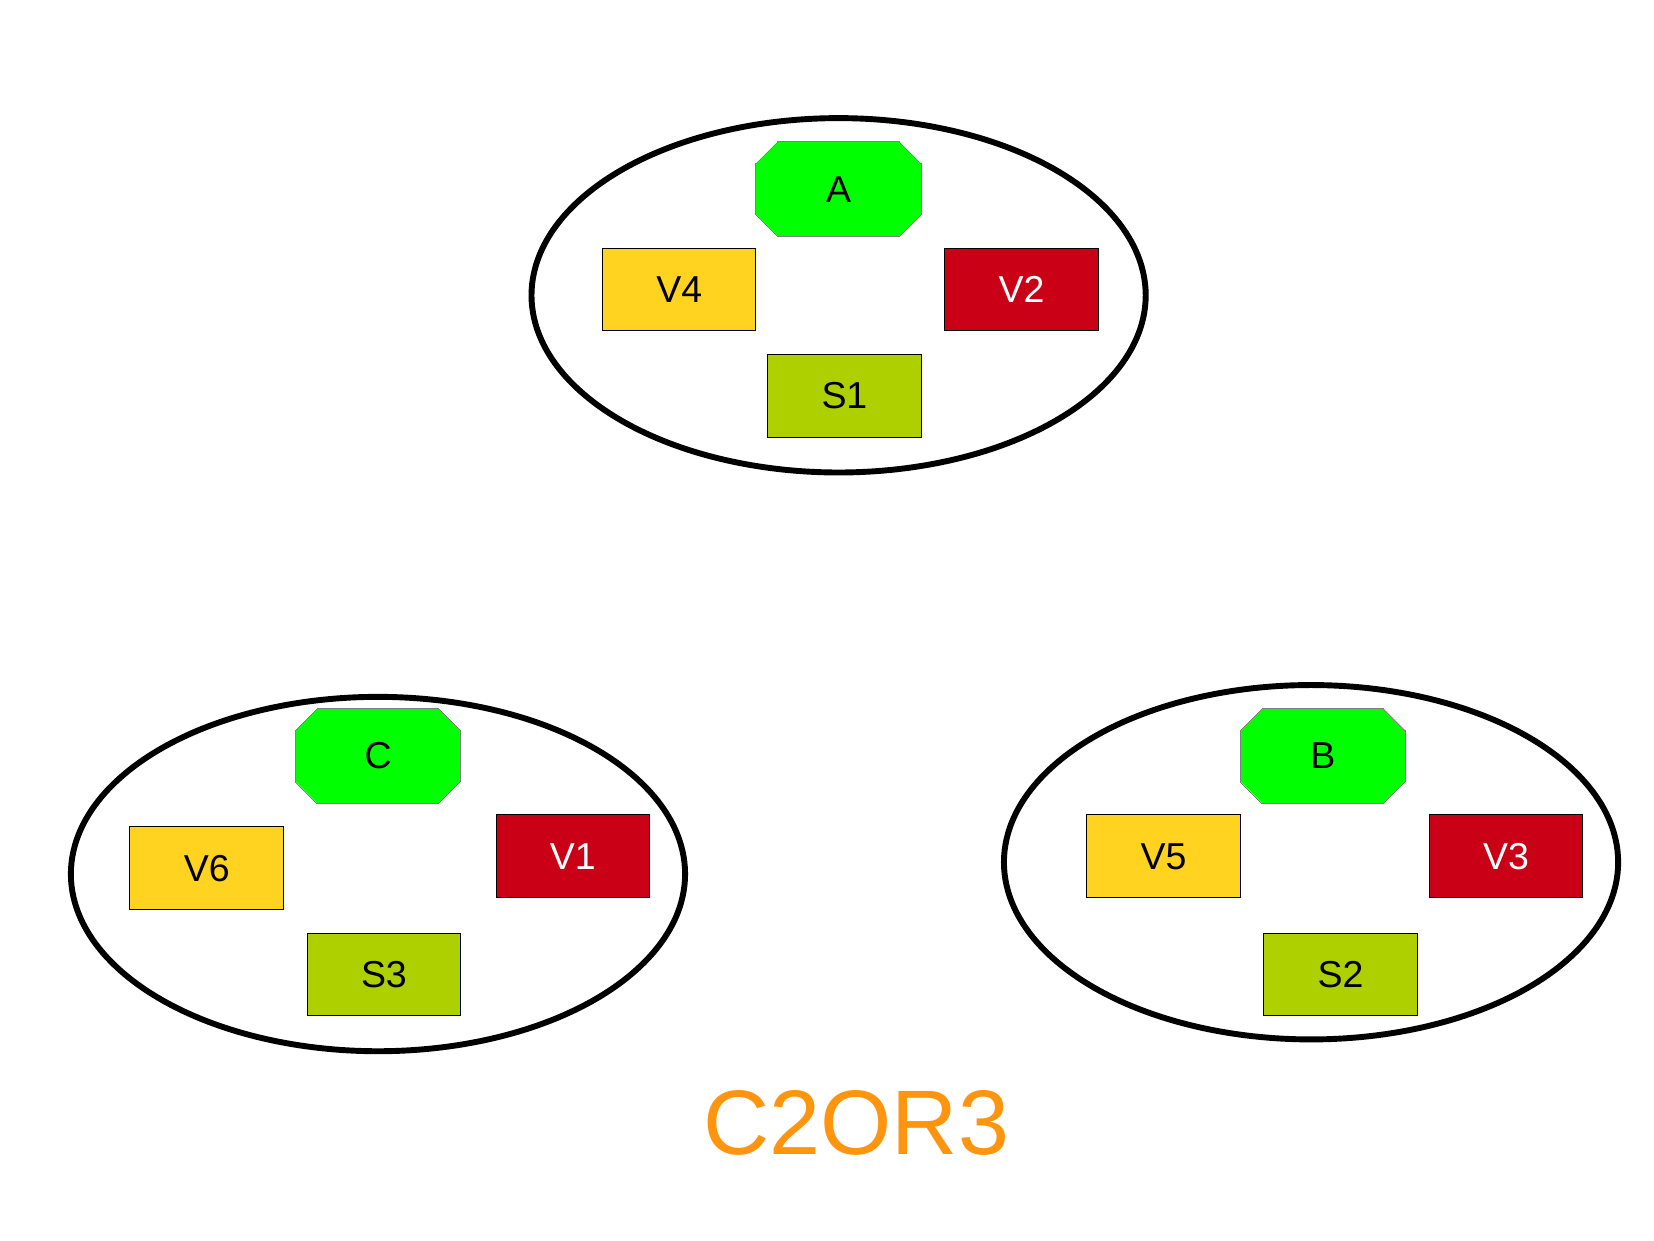

A
V4
V2
S1
C
B
V1
V5
V3
V6
S3
S2
C2OR3